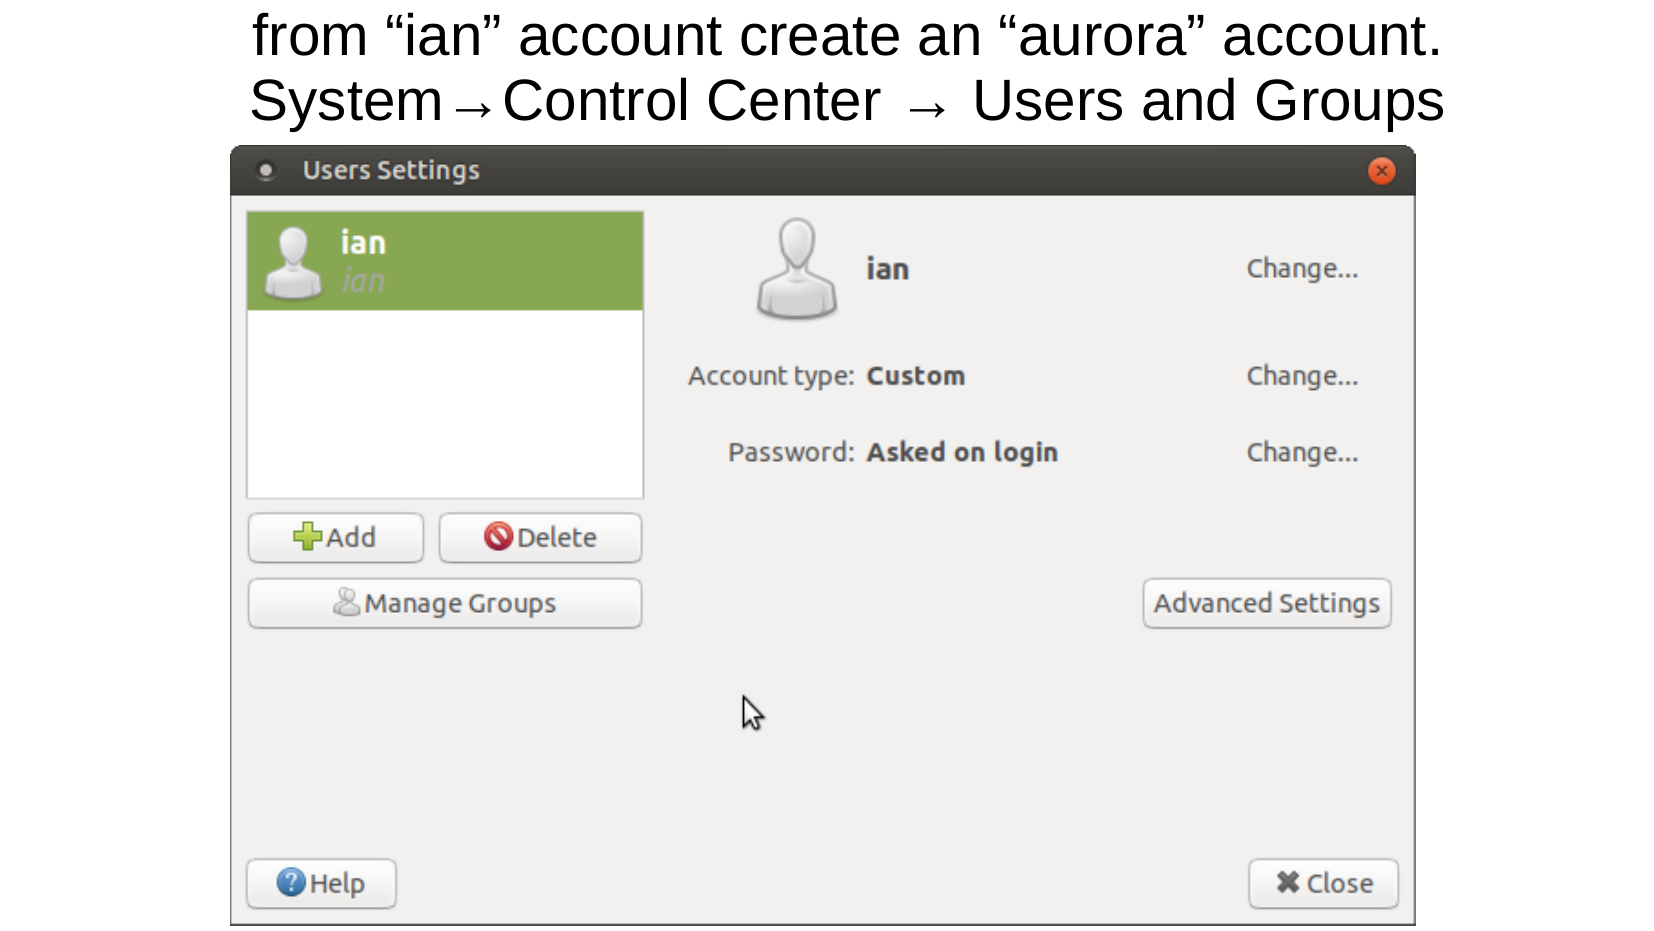

# from “ian” account create an “aurora” account. System→Control Center → Users and Groups